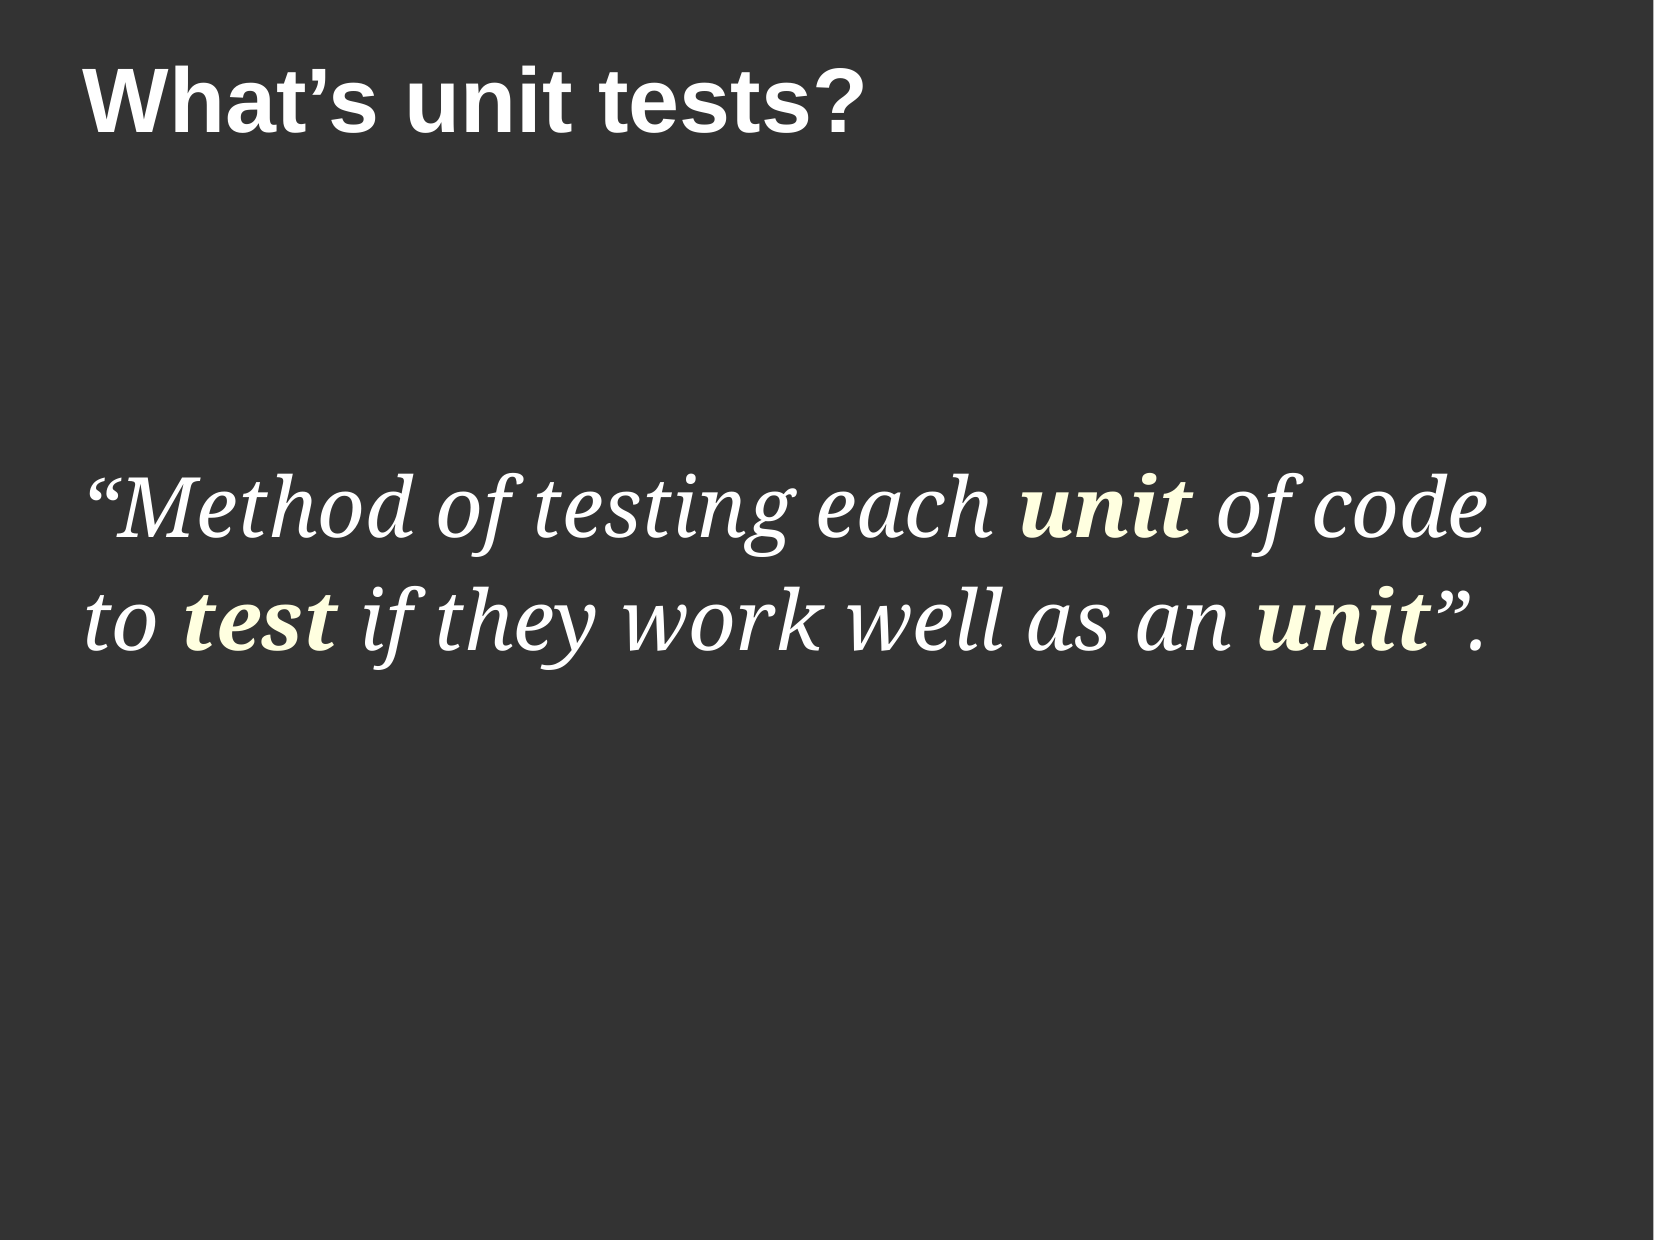

# What’s unit tests?
“Method of testing each unit of code to test if they work well as an unit”.